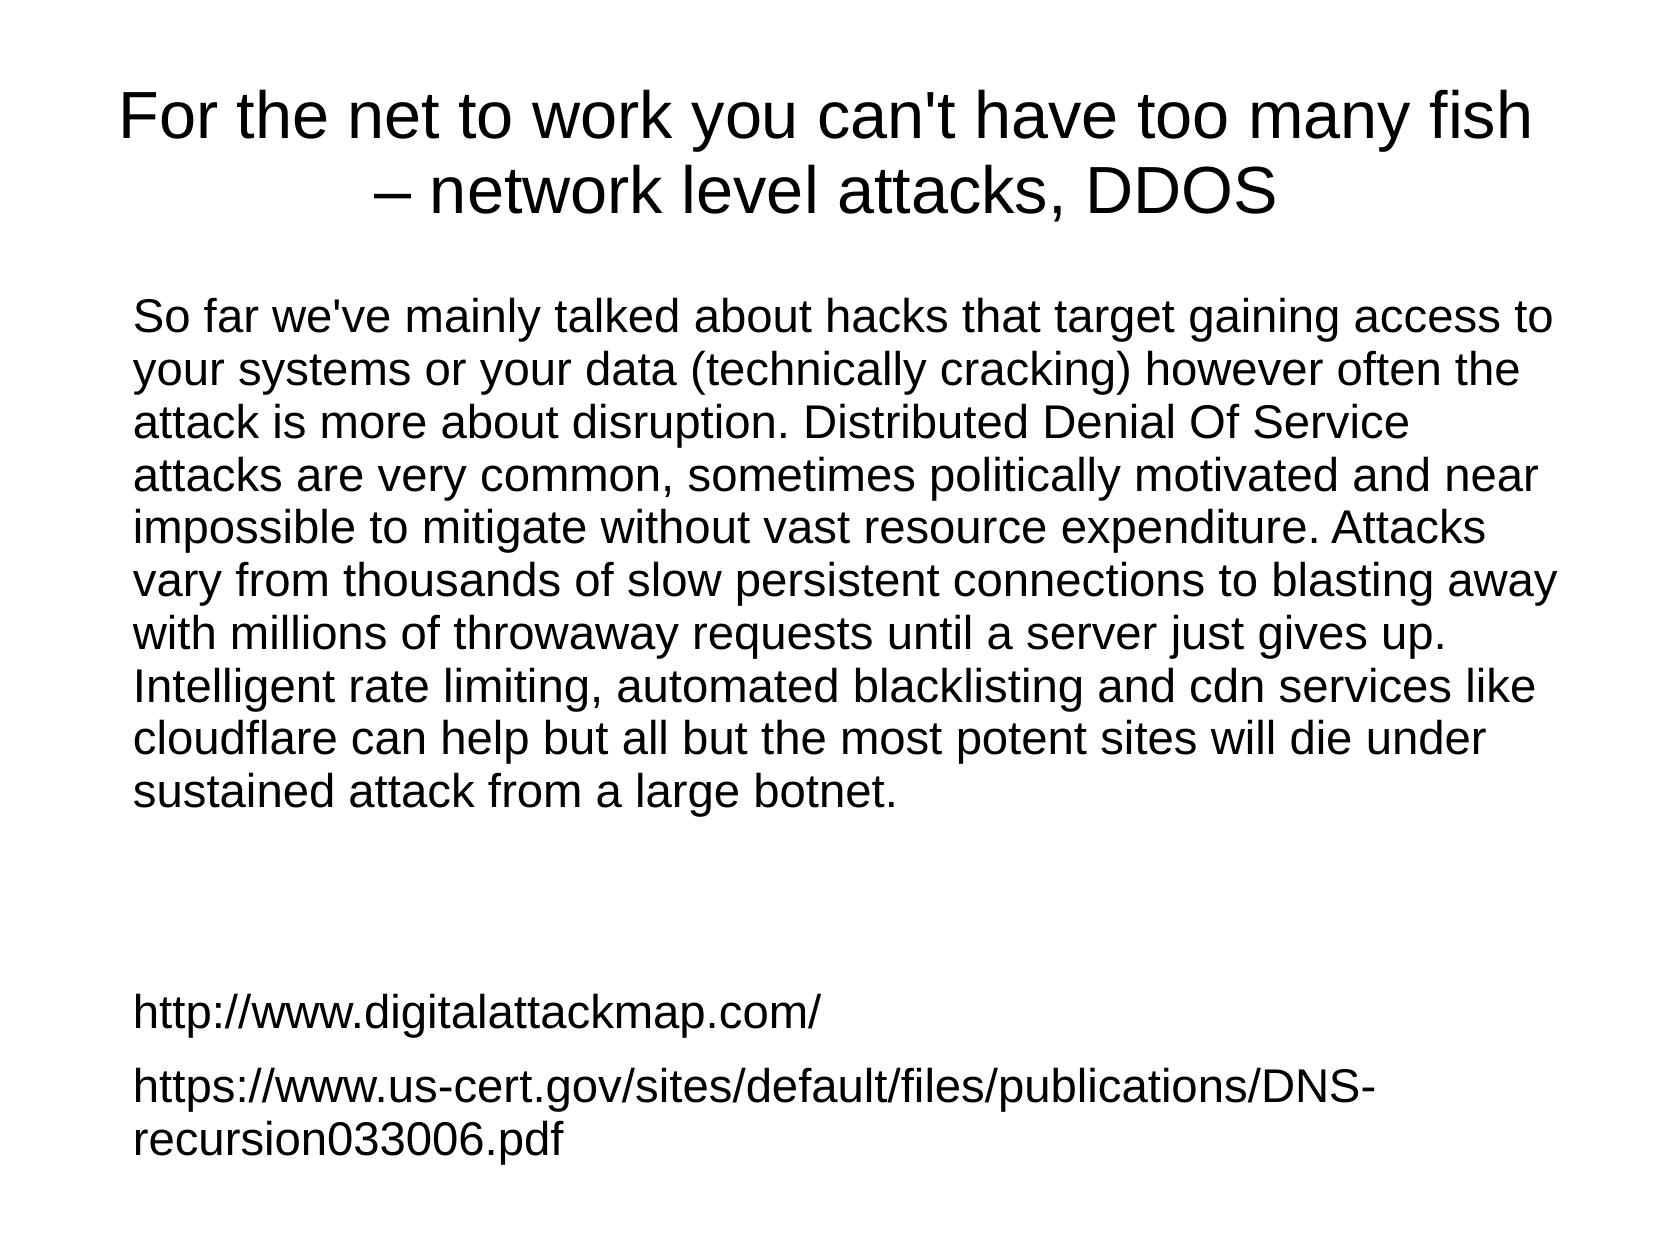

# For the net to work you can't have too many fish – network level attacks, DDOS
So far we've mainly talked about hacks that target gaining access to your systems or your data (technically cracking) however often the attack is more about disruption. Distributed Denial Of Service attacks are very common, sometimes politically motivated and near impossible to mitigate without vast resource expenditure. Attacks vary from thousands of slow persistent connections to blasting away with millions of throwaway requests until a server just gives up. Intelligent rate limiting, automated blacklisting and cdn services like cloudflare can help but all but the most potent sites will die under sustained attack from a large botnet.
http://www.digitalattackmap.com/
https://www.us-cert.gov/sites/default/files/publications/DNS-recursion033006.pdf